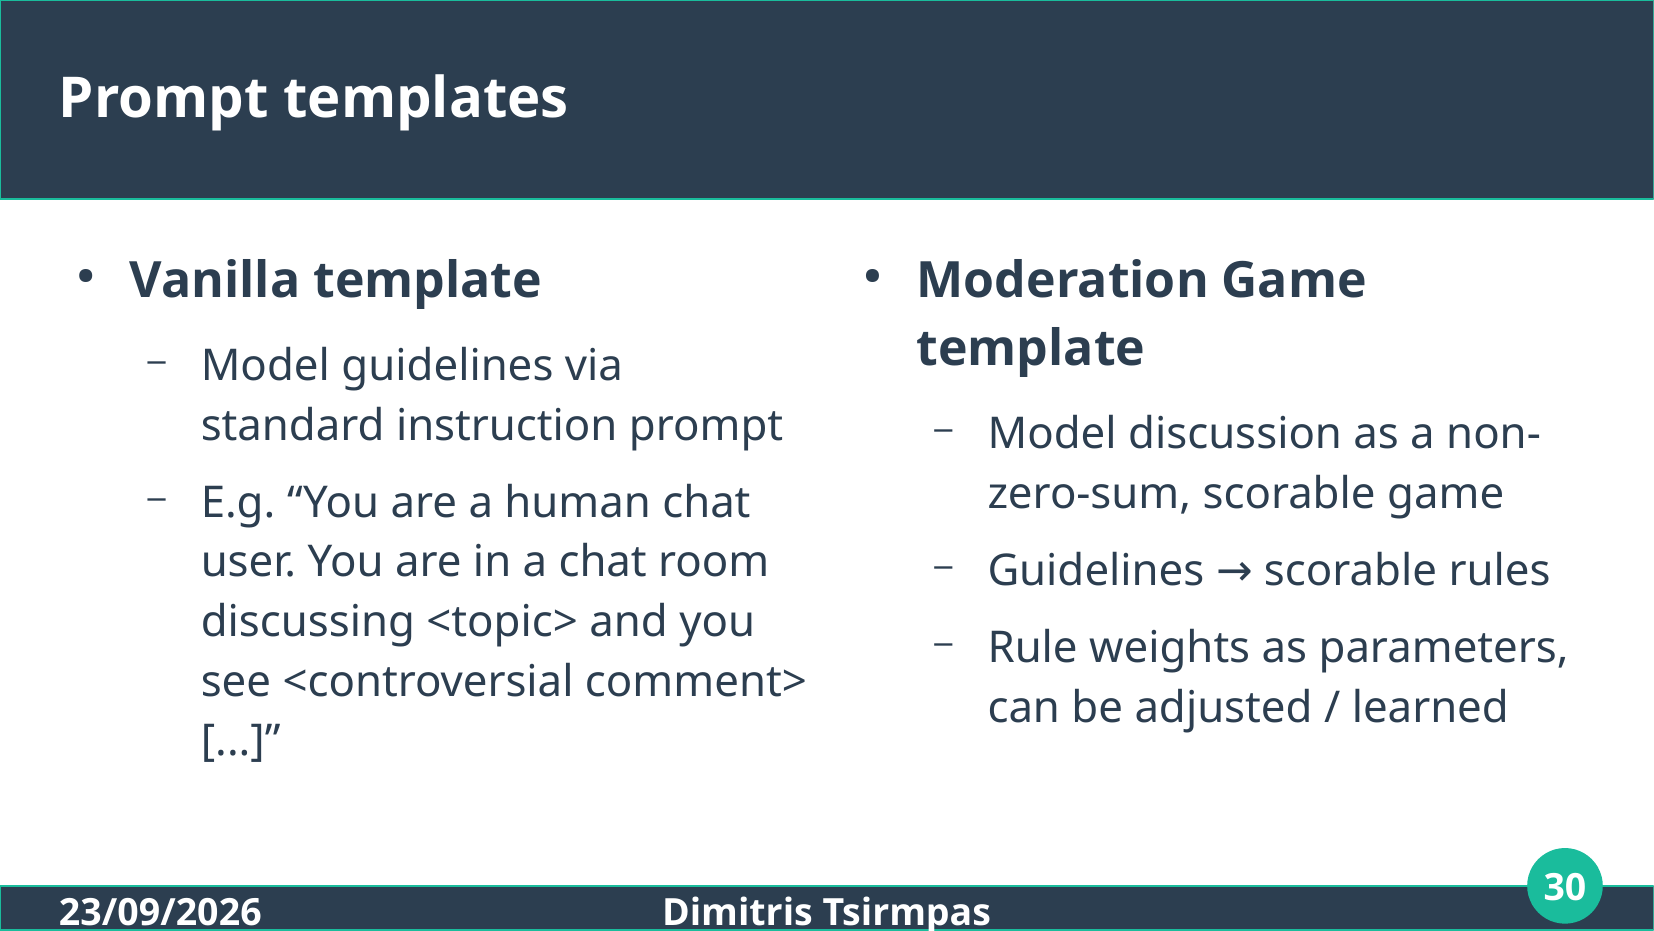

# Prompt templates
Vanilla template
Model guidelines via standard instruction prompt
E.g. “You are a human chat user. You are in a chat room discussing <topic> and you see <controversial comment> [...]”
Moderation Game template
Model discussion as a non-zero-sum, scorable game
Guidelines → scorable rules
Rule weights as parameters, can be adjusted / learned
30
Dimitris Tsirmpas